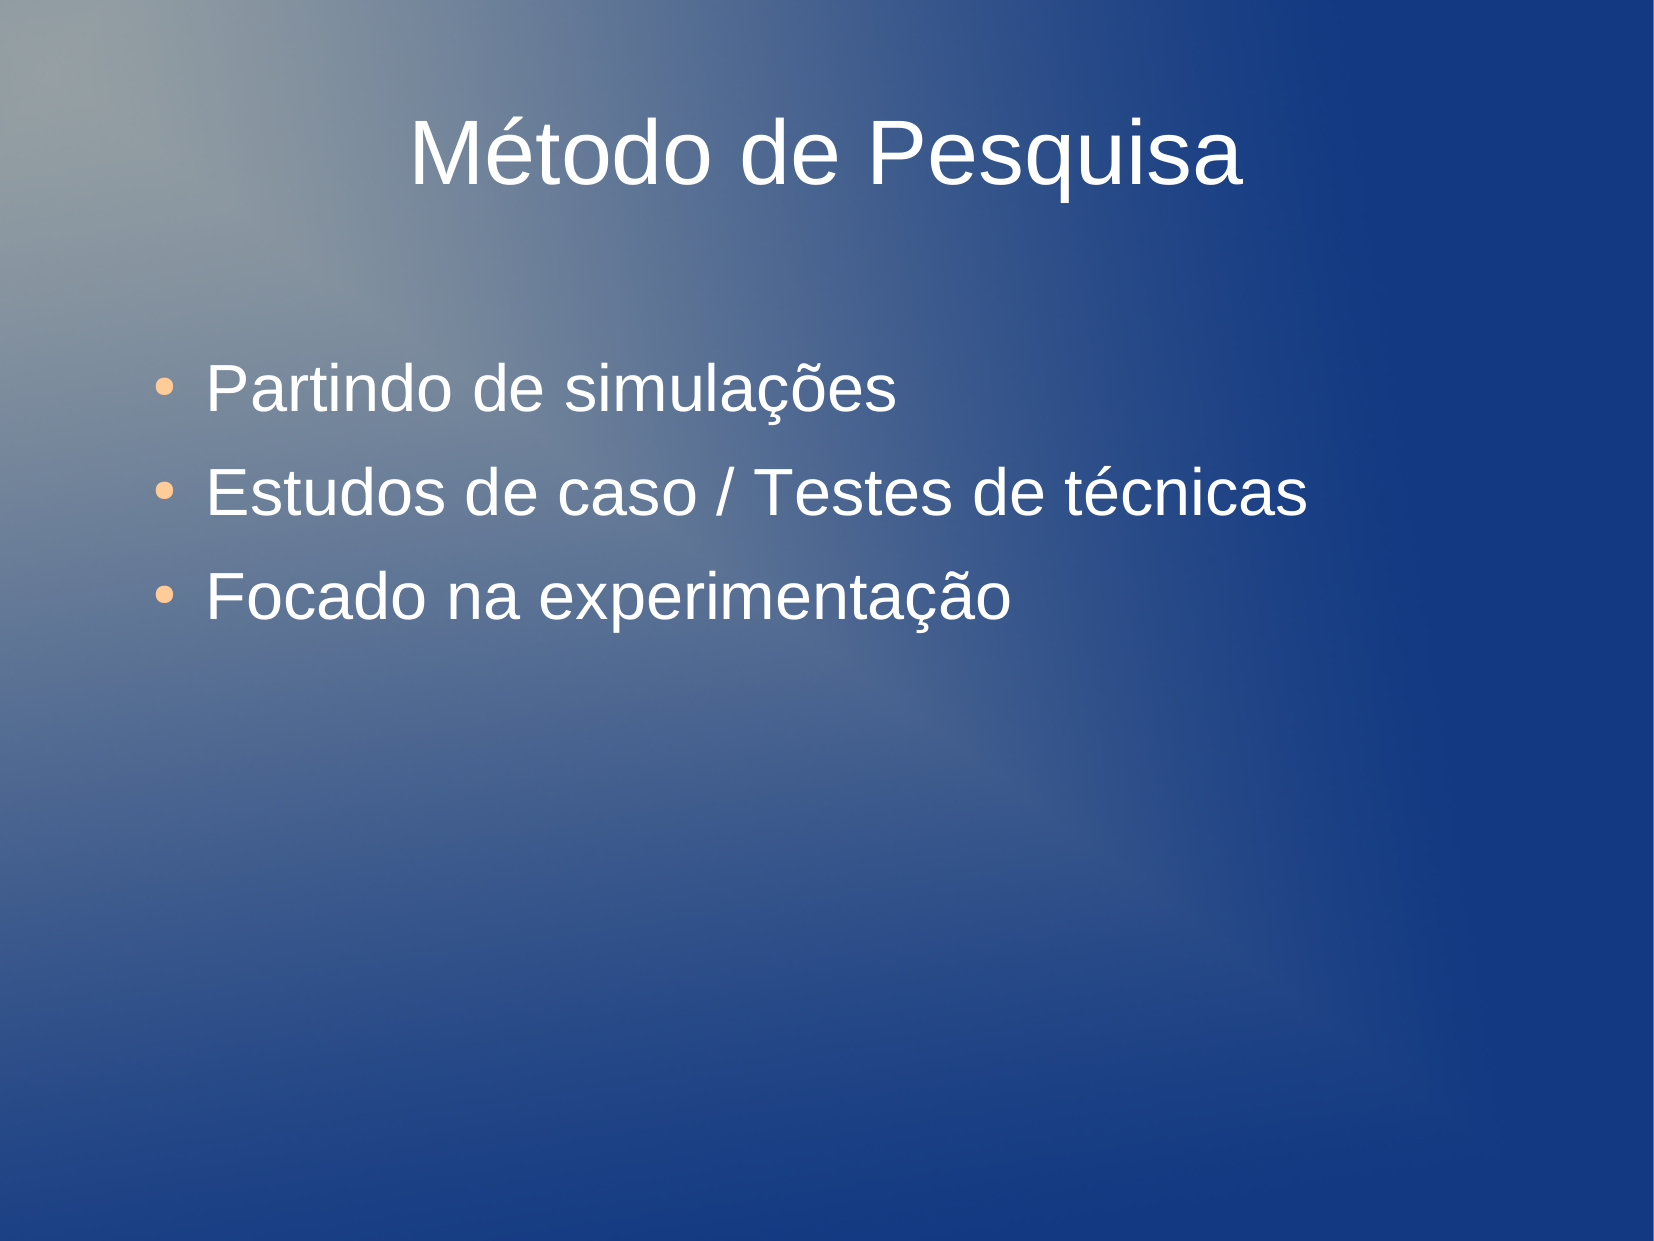

# Método de Pesquisa
Partindo de simulações
Estudos de caso / Testes de técnicas
Focado na experimentação